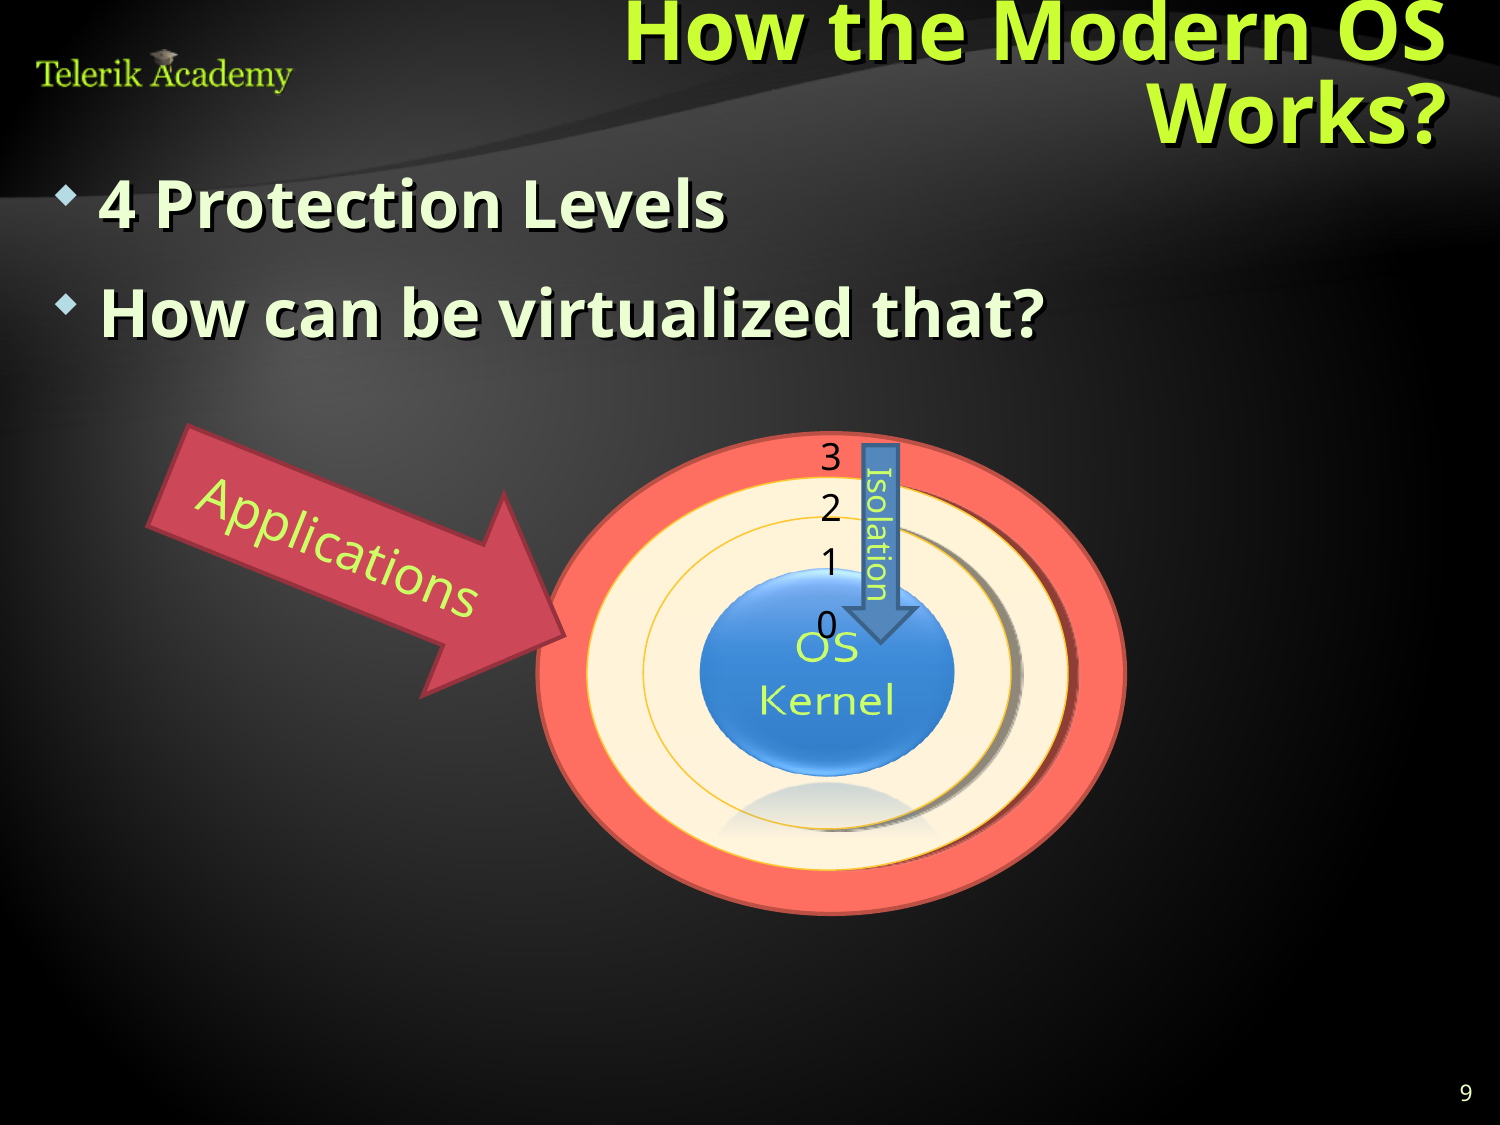

# How the Modern OS Works?
4 Protection Levels
How can be virtualized that?
3
2
1
0
Applications
Isolation